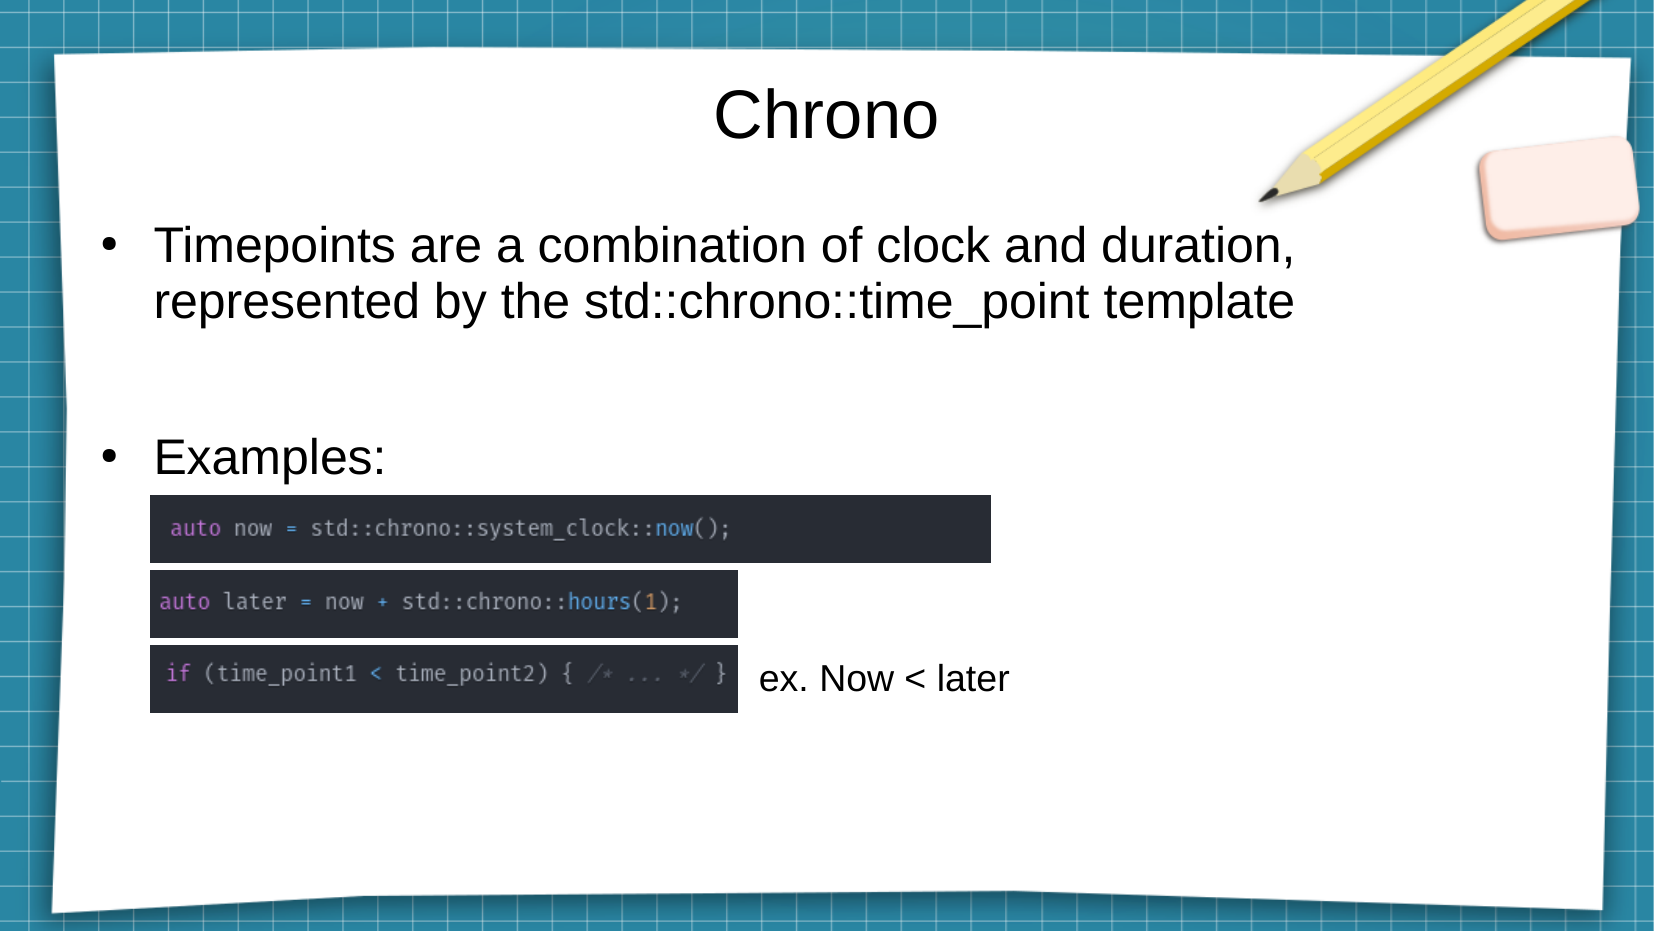

# Chrono
Timepoints are a combination of clock and duration, represented by the std::chrono::time_point template
Examples:
ex. Now < later